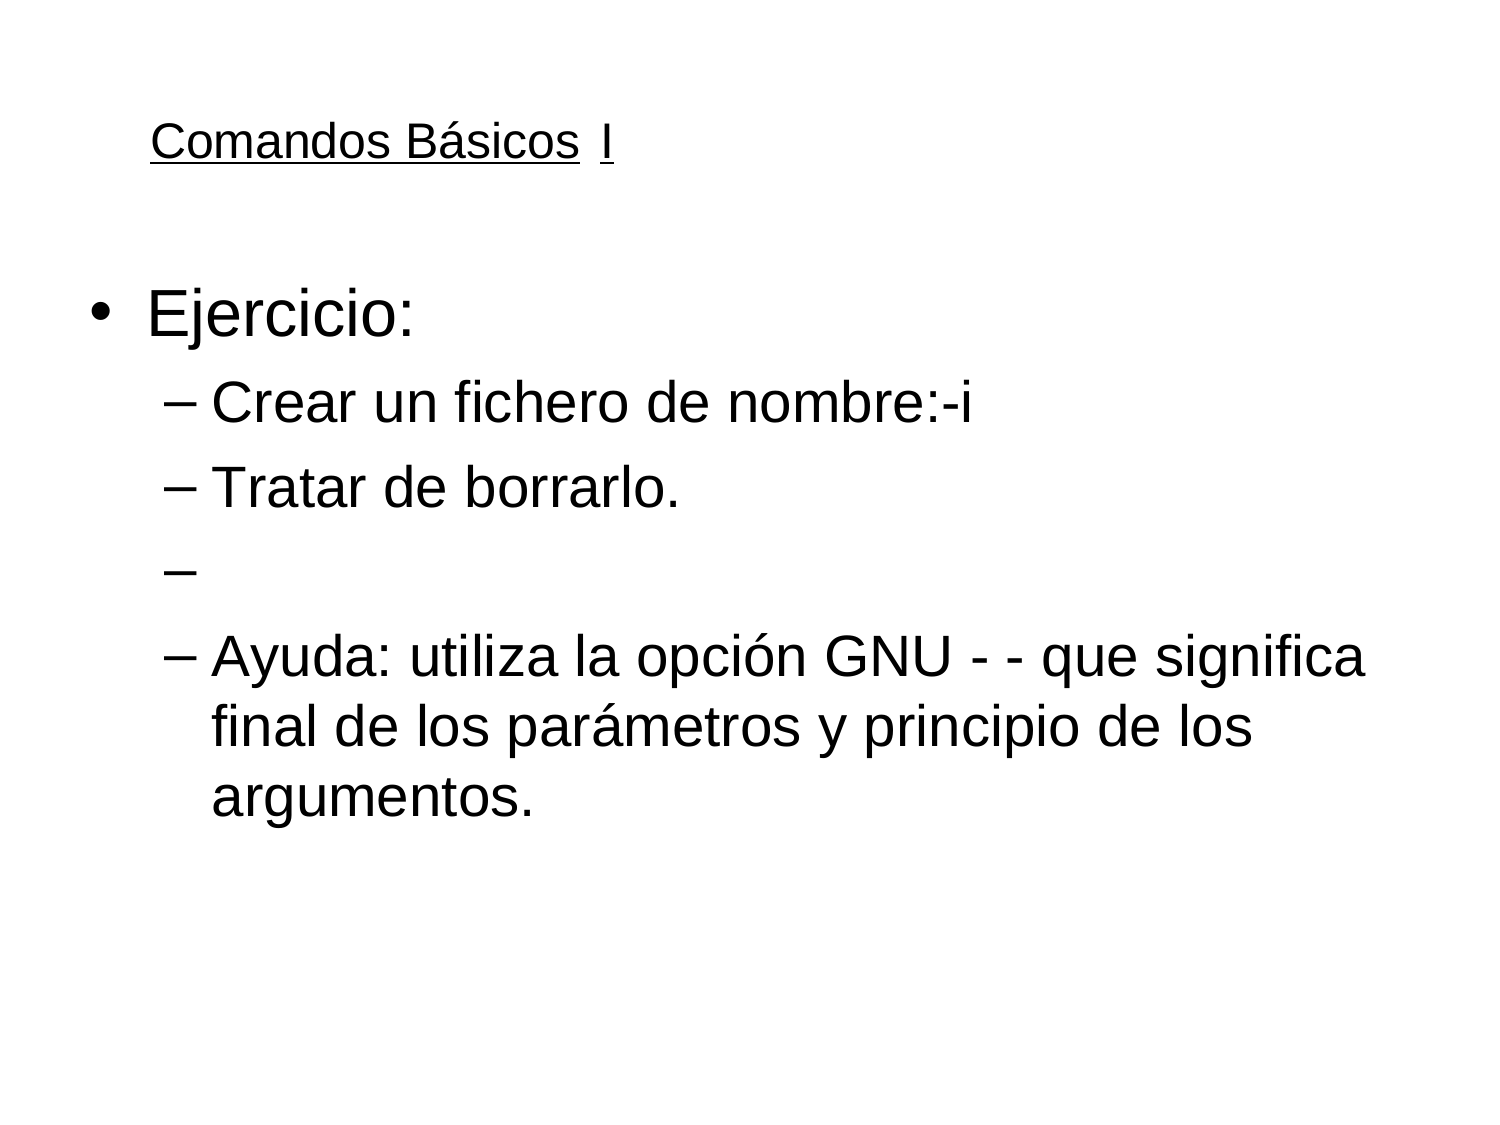

# Comandos Básicos	I
Ejercicio:
Crear un fichero de nombre:-i
Tratar de borrarlo.
Ayuda: utiliza la opción GNU - - que significa final de los parámetros y principio de los argumentos.